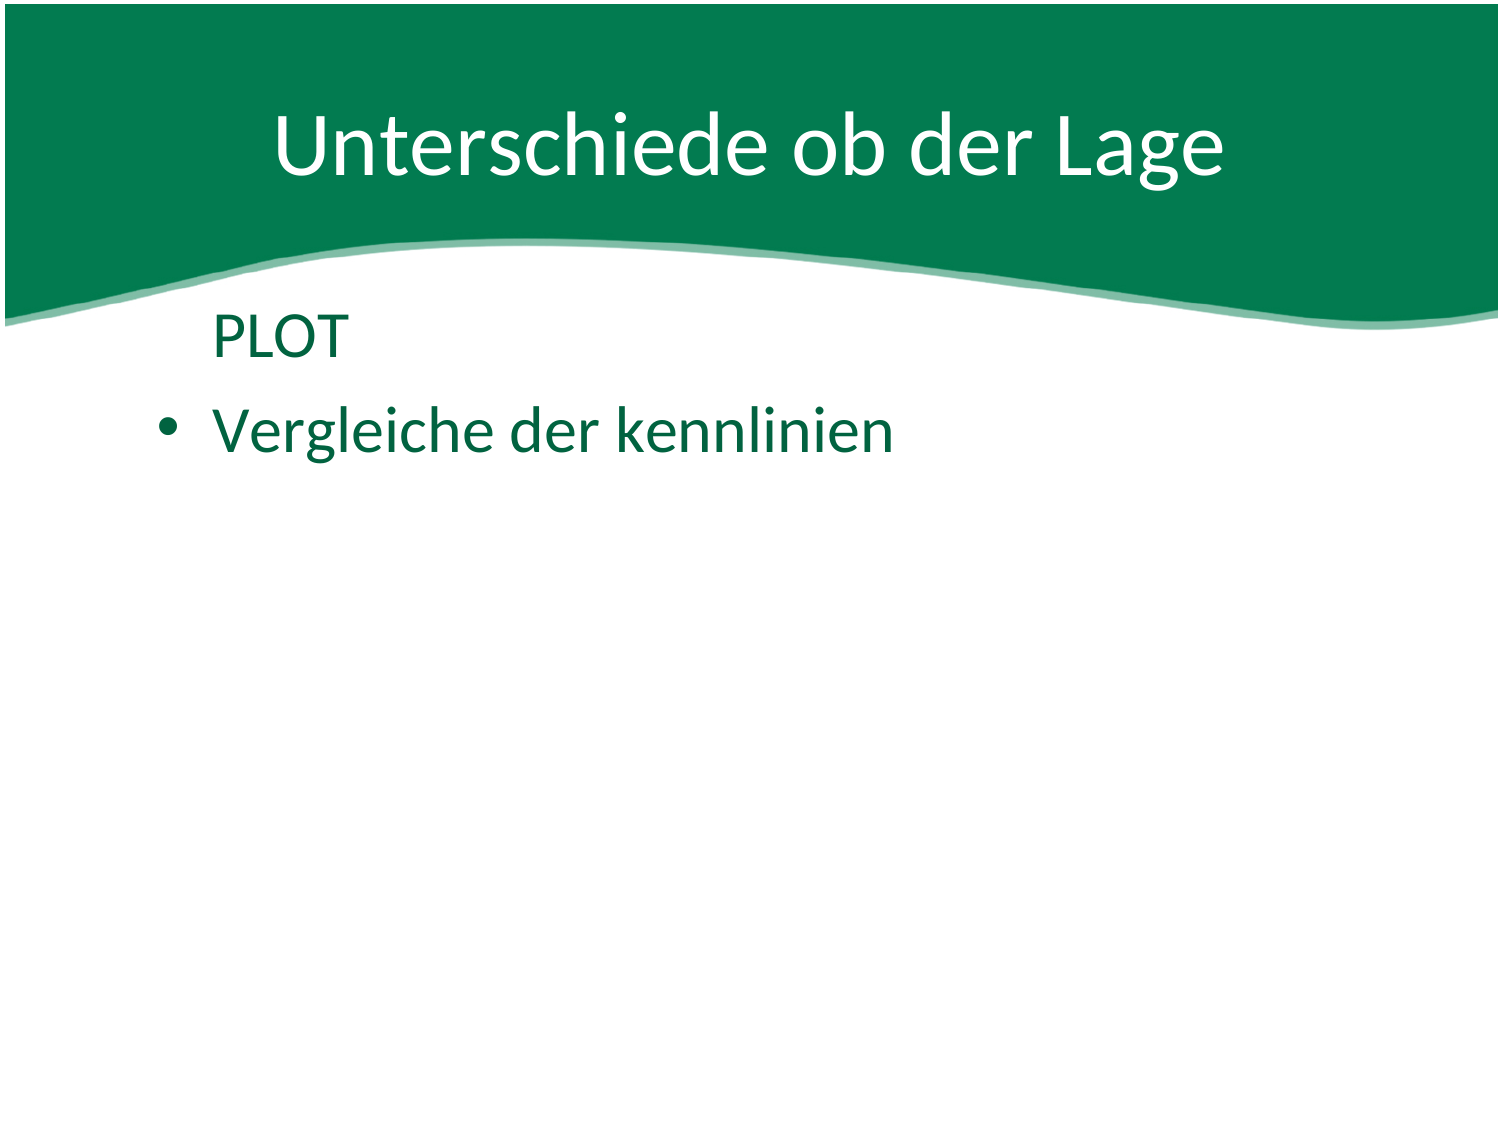

# Unterschiede ob der Lage
PLOT
Vergleiche der kennlinien